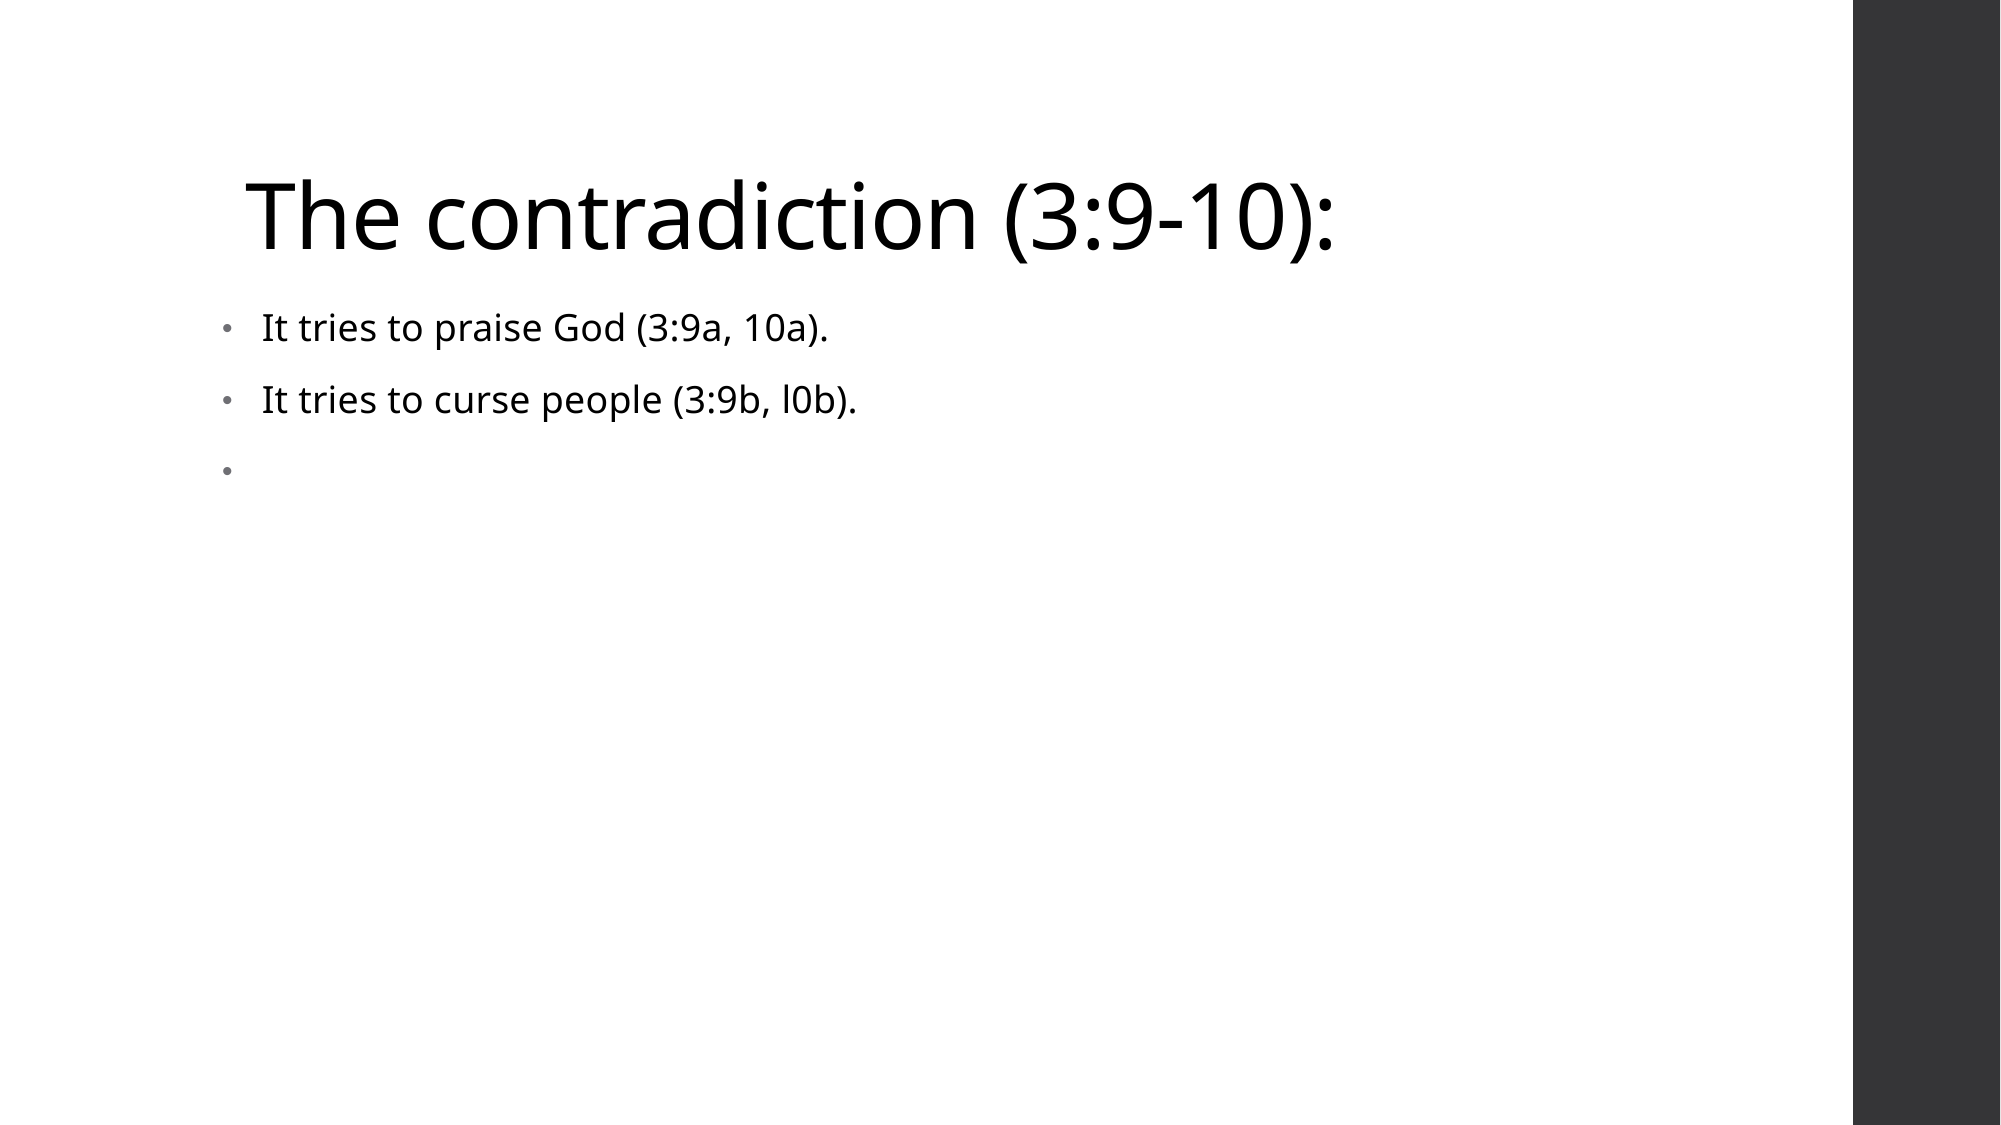

# The contradiction (3:9-10):
 It tries to praise God (3:9a, 10a).
 It tries to curse people (3:9b, l0b).